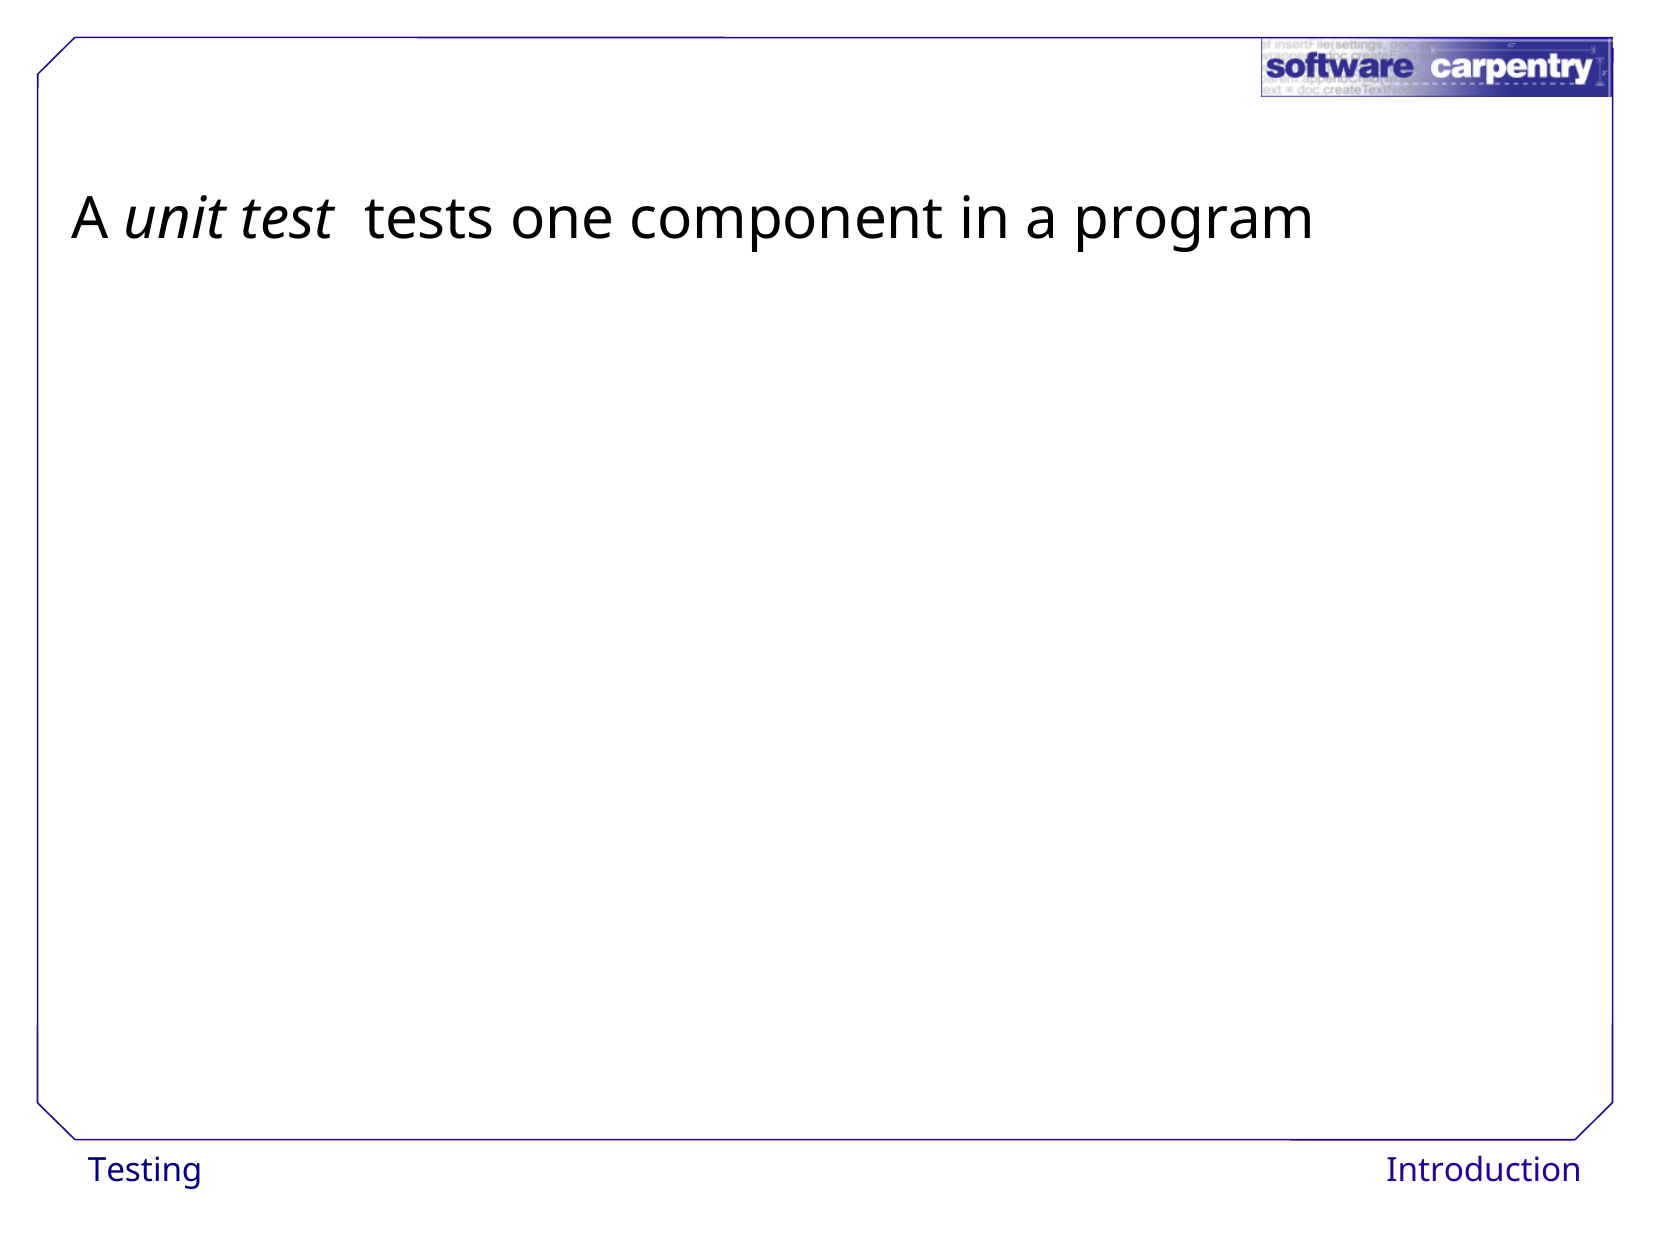

A unit test tests one component in a program